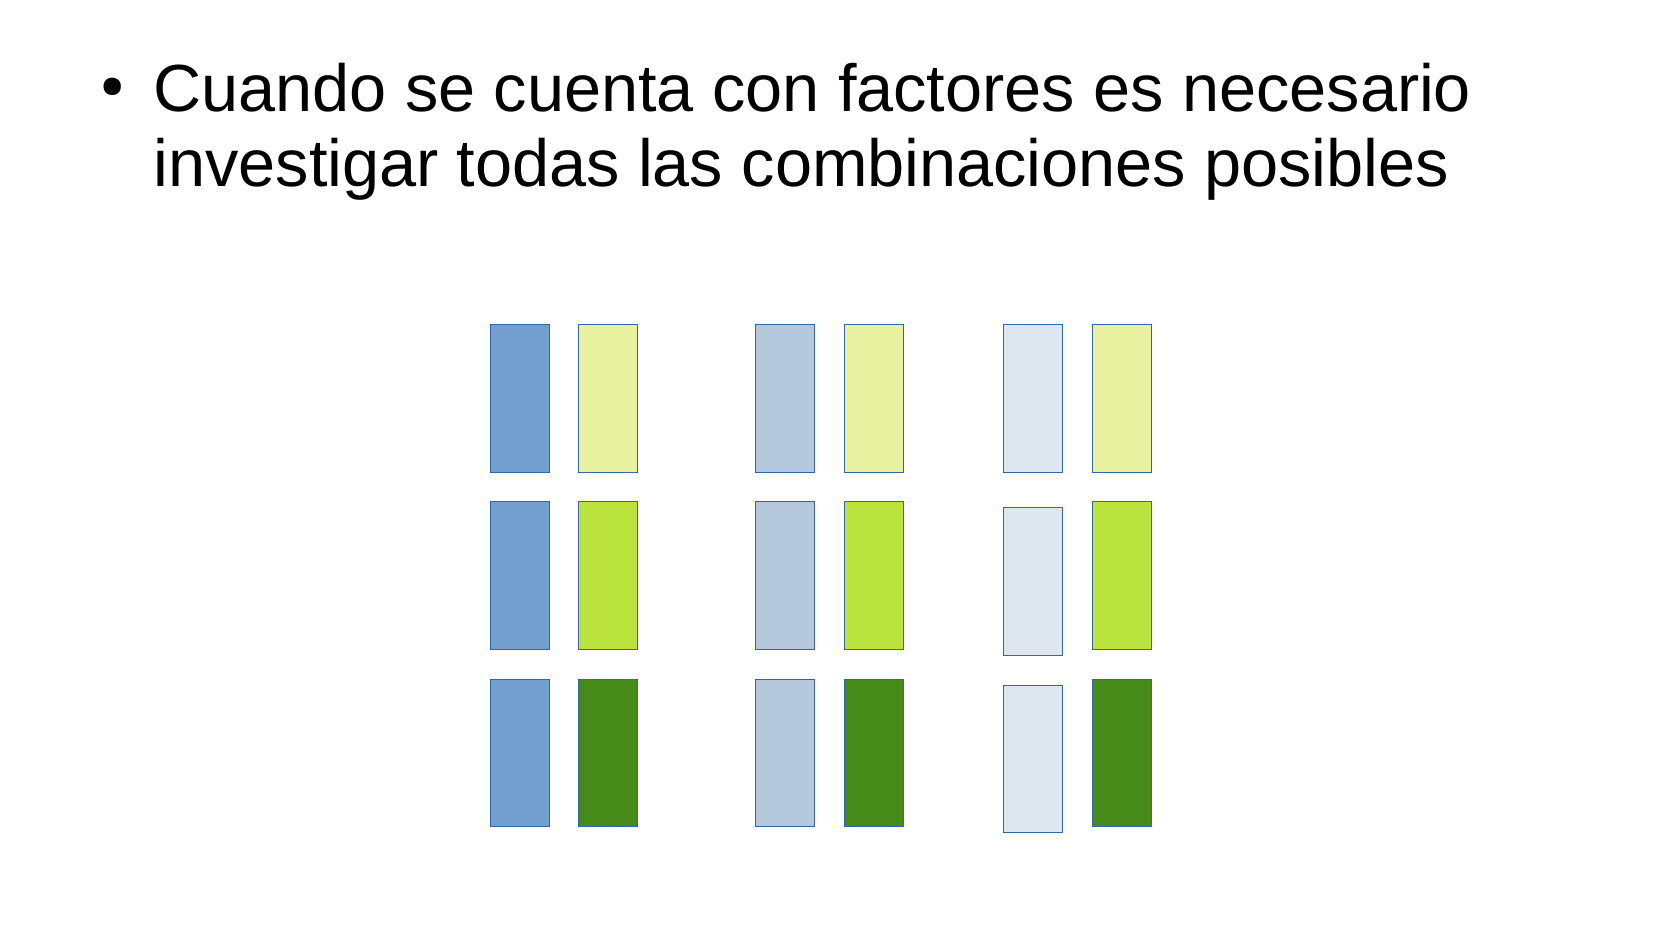

# Cuando se cuenta con factores es necesario investigar todas las combinaciones posibles